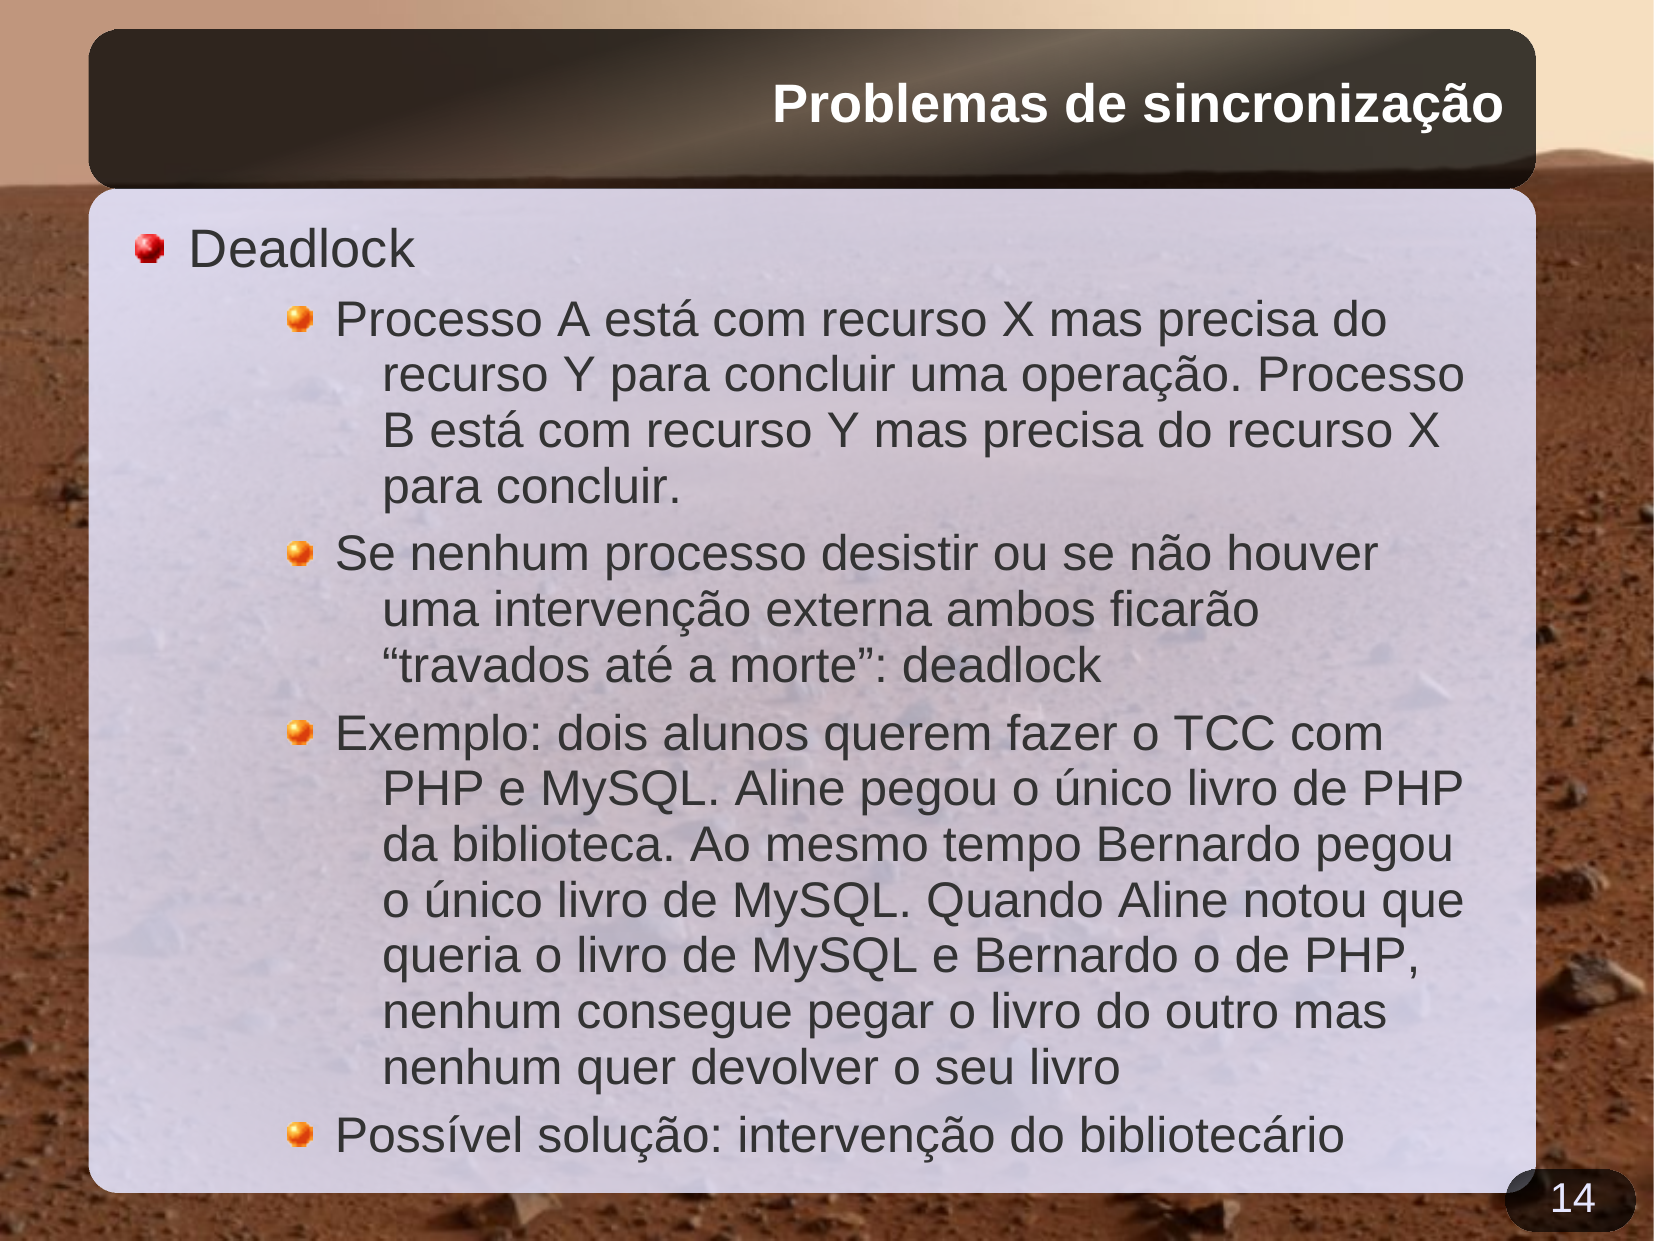

# Problemas de sincronização
Deadlock
Processo A está com recurso X mas precisa do recurso Y para concluir uma operação. Processo B está com recurso Y mas precisa do recurso X para concluir.
Se nenhum processo desistir ou se não houver uma intervenção externa ambos ficarão “travados até a morte”: deadlock
Exemplo: dois alunos querem fazer o TCC com PHP e MySQL. Aline pegou o único livro de PHP da biblioteca. Ao mesmo tempo Bernardo pegou o único livro de MySQL. Quando Aline notou que queria o livro de MySQL e Bernardo o de PHP, nenhum consegue pegar o livro do outro mas nenhum quer devolver o seu livro
Possível solução: intervenção do bibliotecário